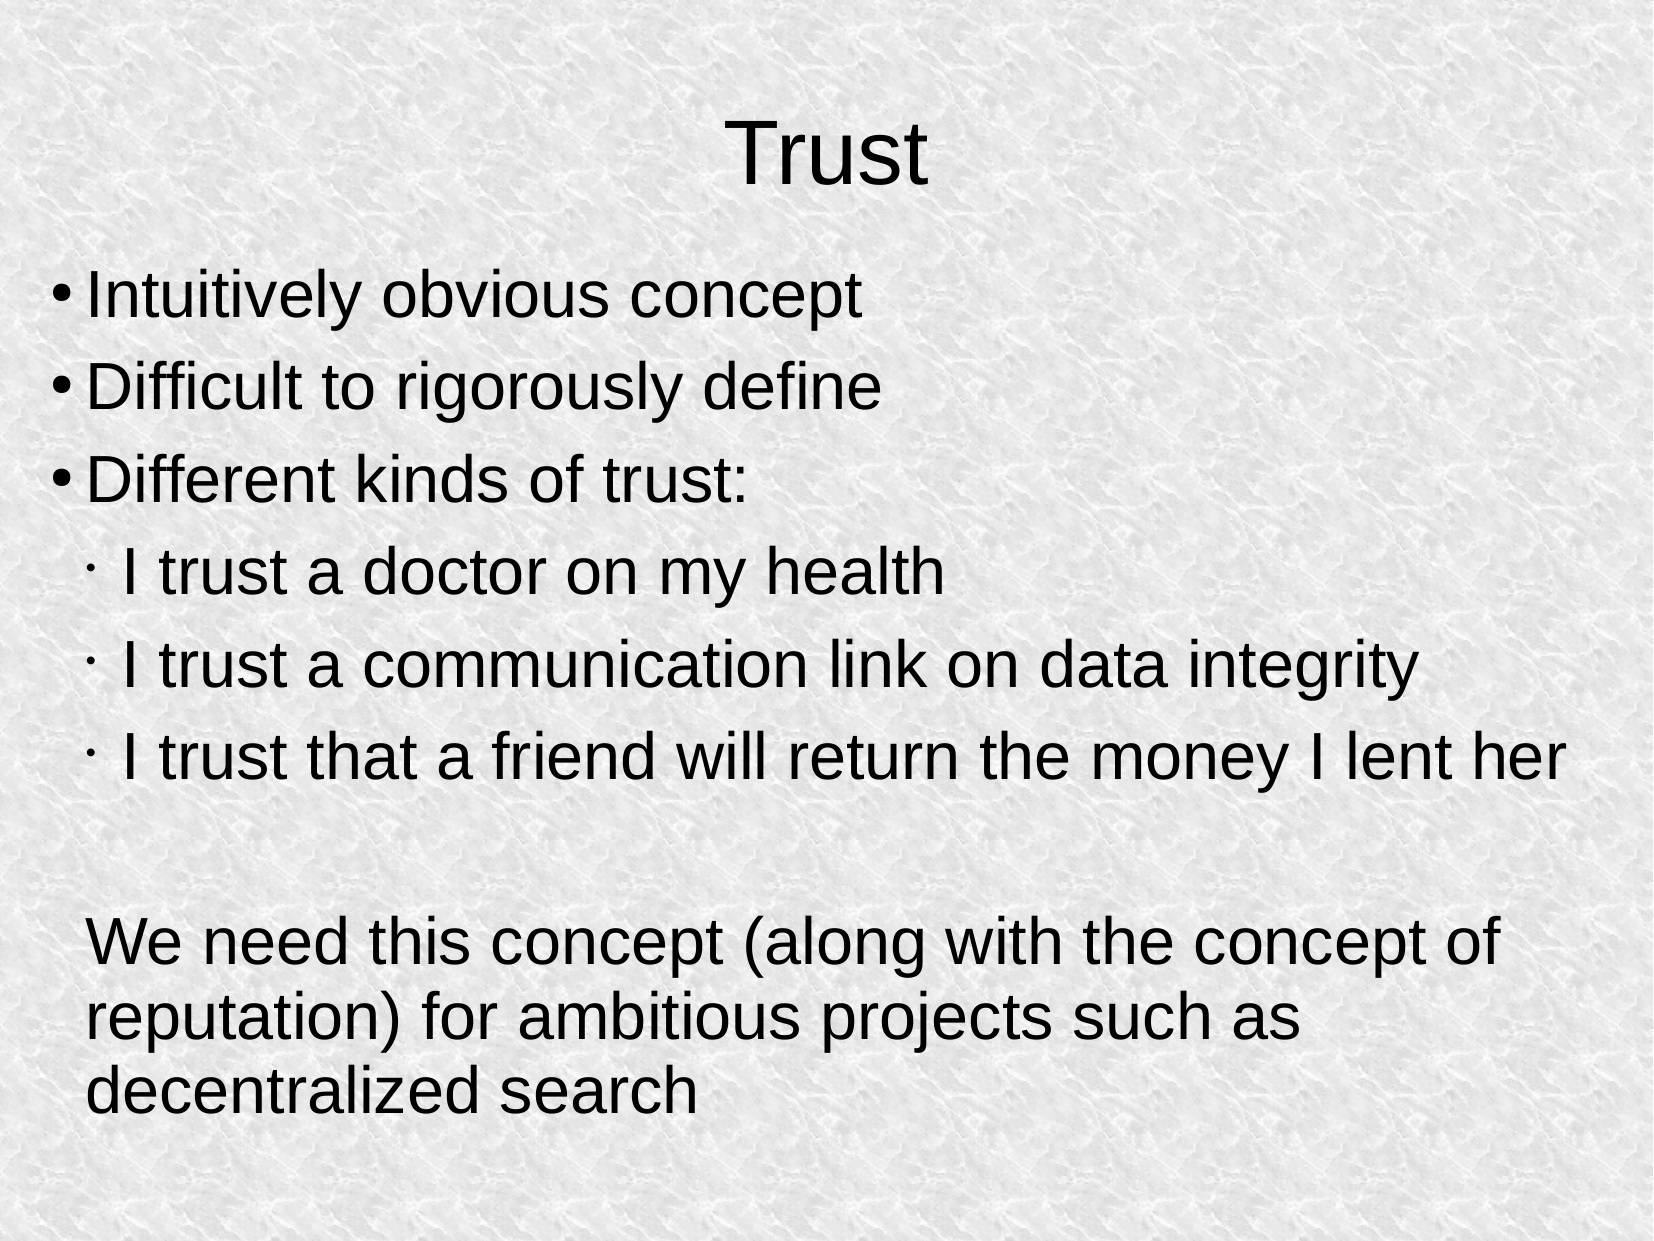

# Trust
Intuitively obvious concept
Difficult to rigorously define
Different kinds of trust:
I trust a doctor on my health
I trust a communication link on data integrity
I trust that a friend will return the money I lent her
We need this concept (along with the concept of reputation) for ambitious projects such as decentralized search